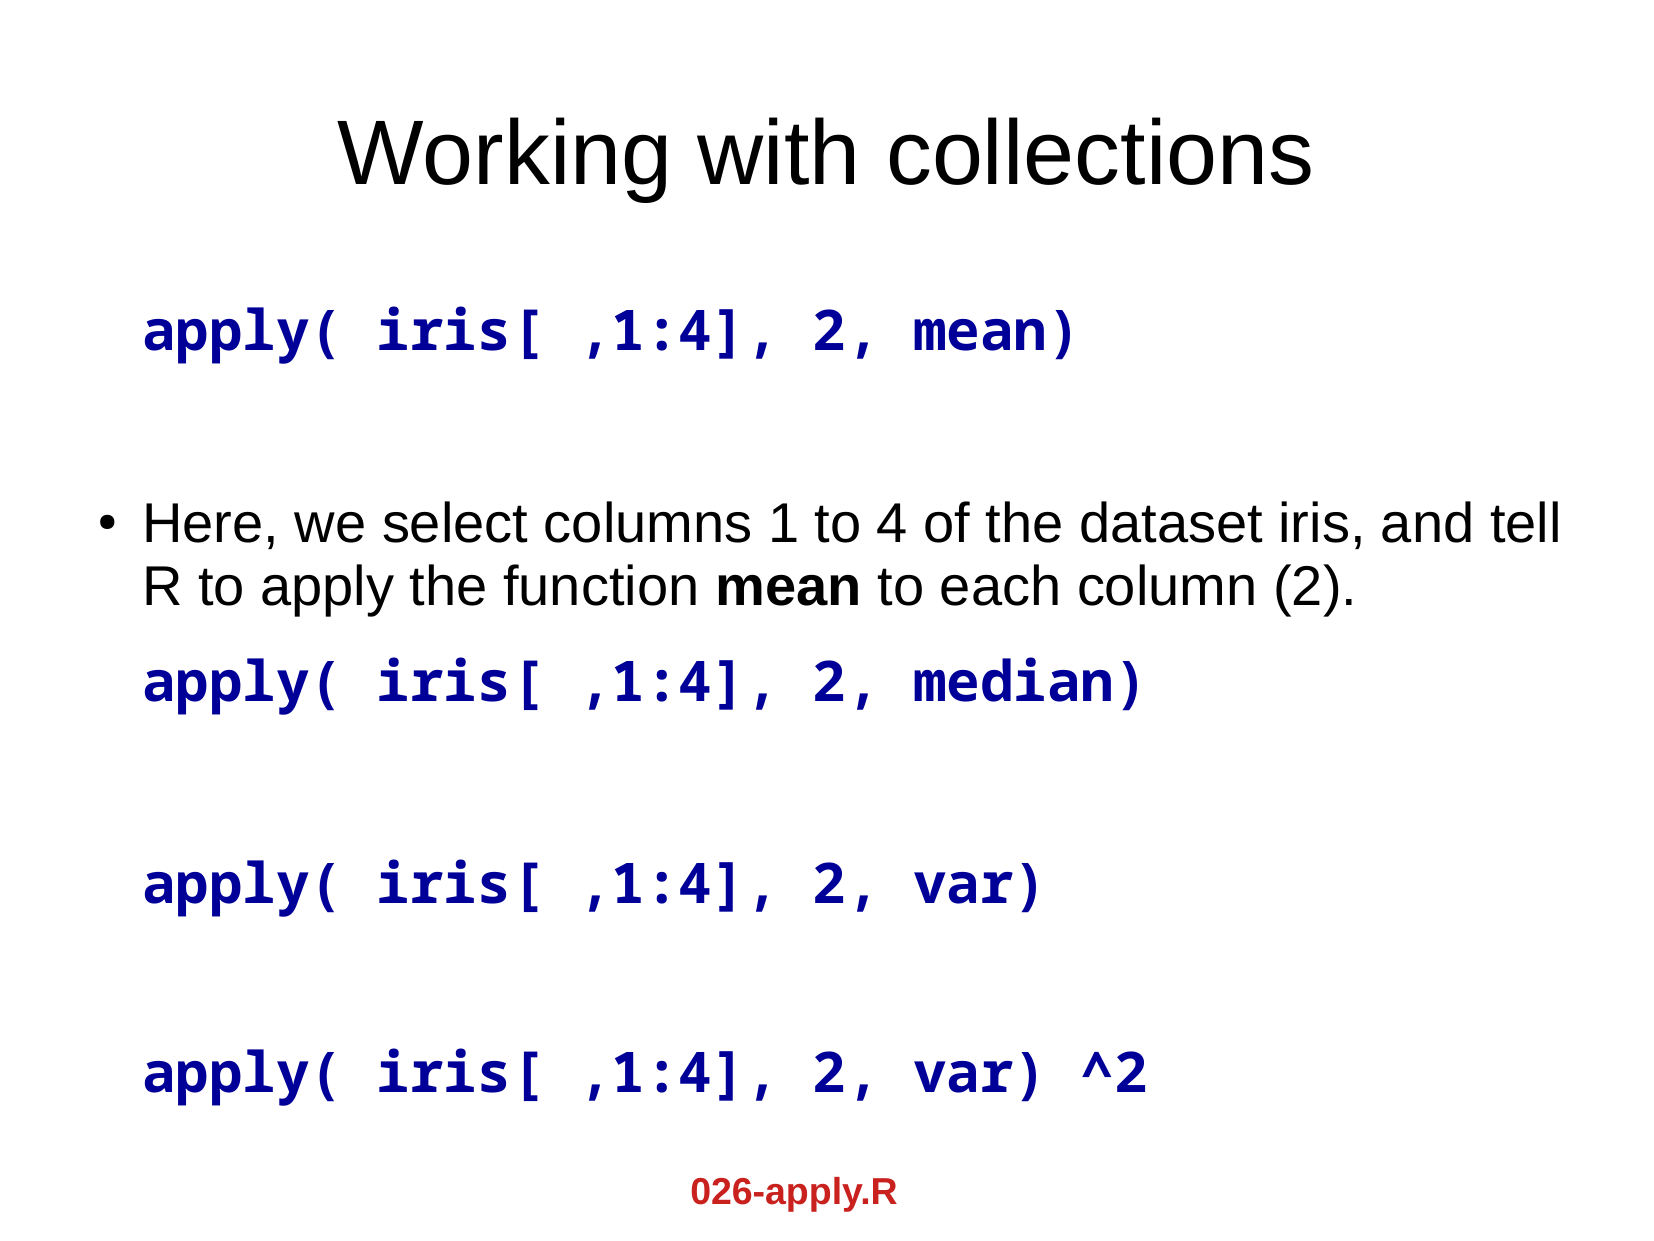

# Working with collections
apply( iris[ ,1:4], 2, mean)
Here, we select columns 1 to 4 of the dataset iris, and tell R to apply the function mean to each column (2).
apply( iris[ ,1:4], 2, median)
apply( iris[ ,1:4], 2, var)
apply( iris[ ,1:4], 2, var) ^2
026-apply.R